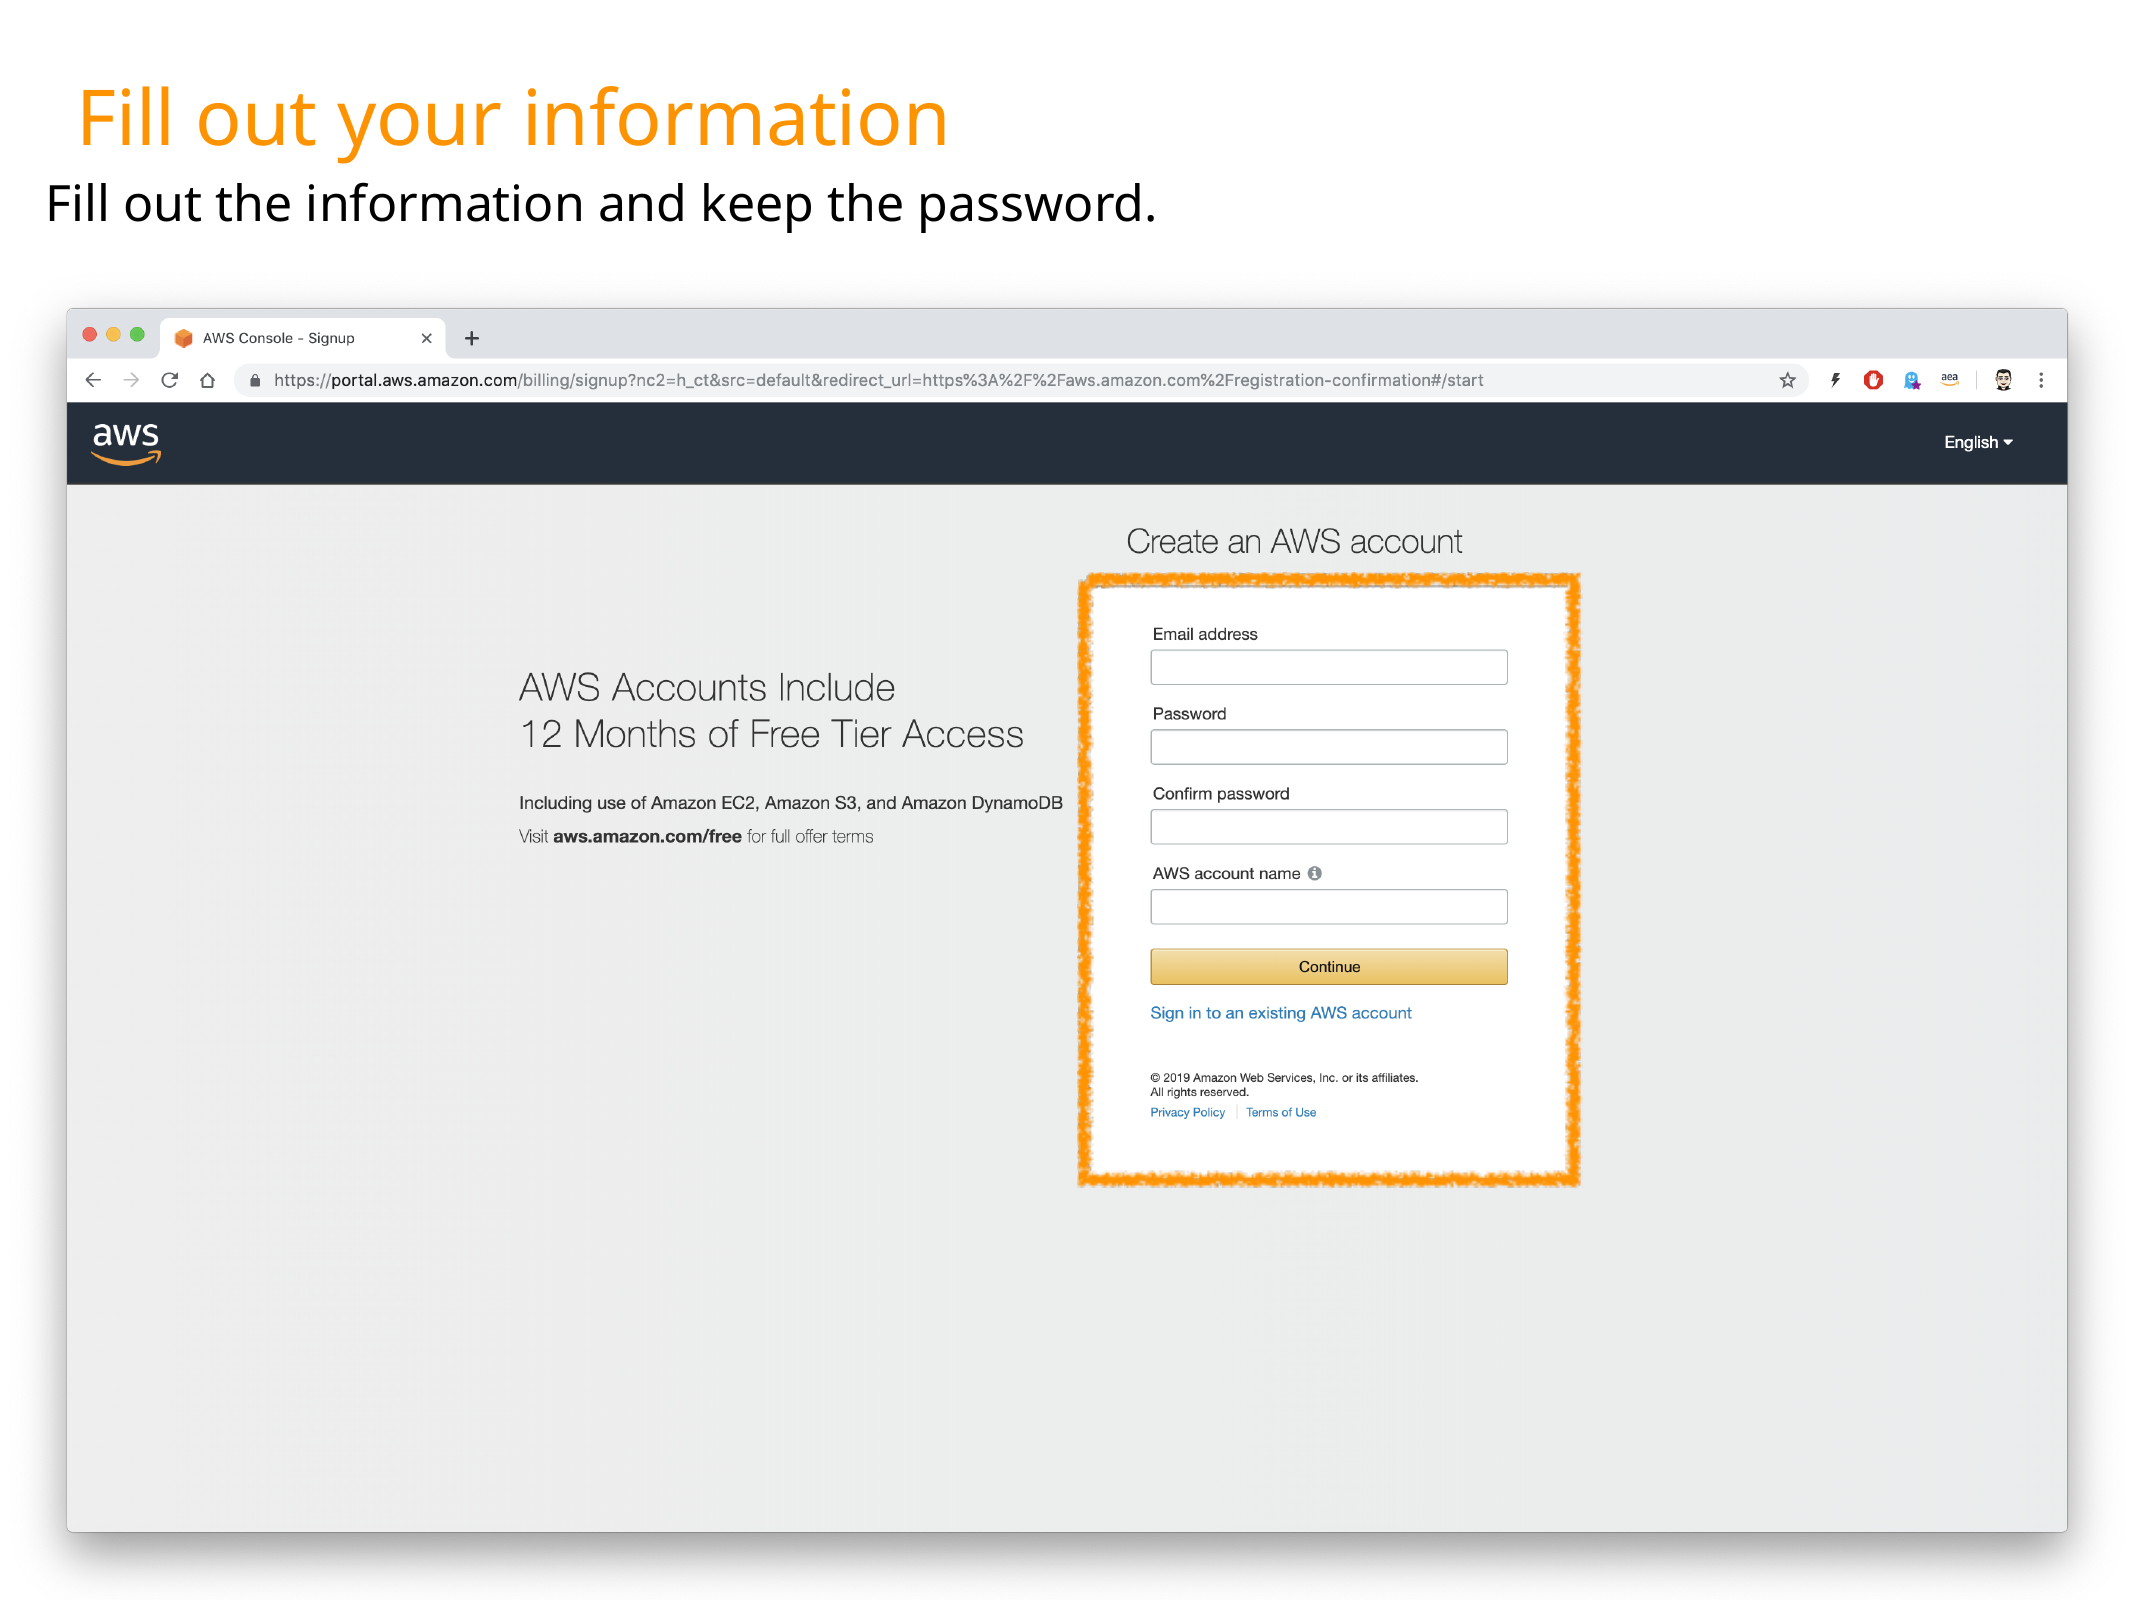

Fill out your information
Fill out the information and keep the password.